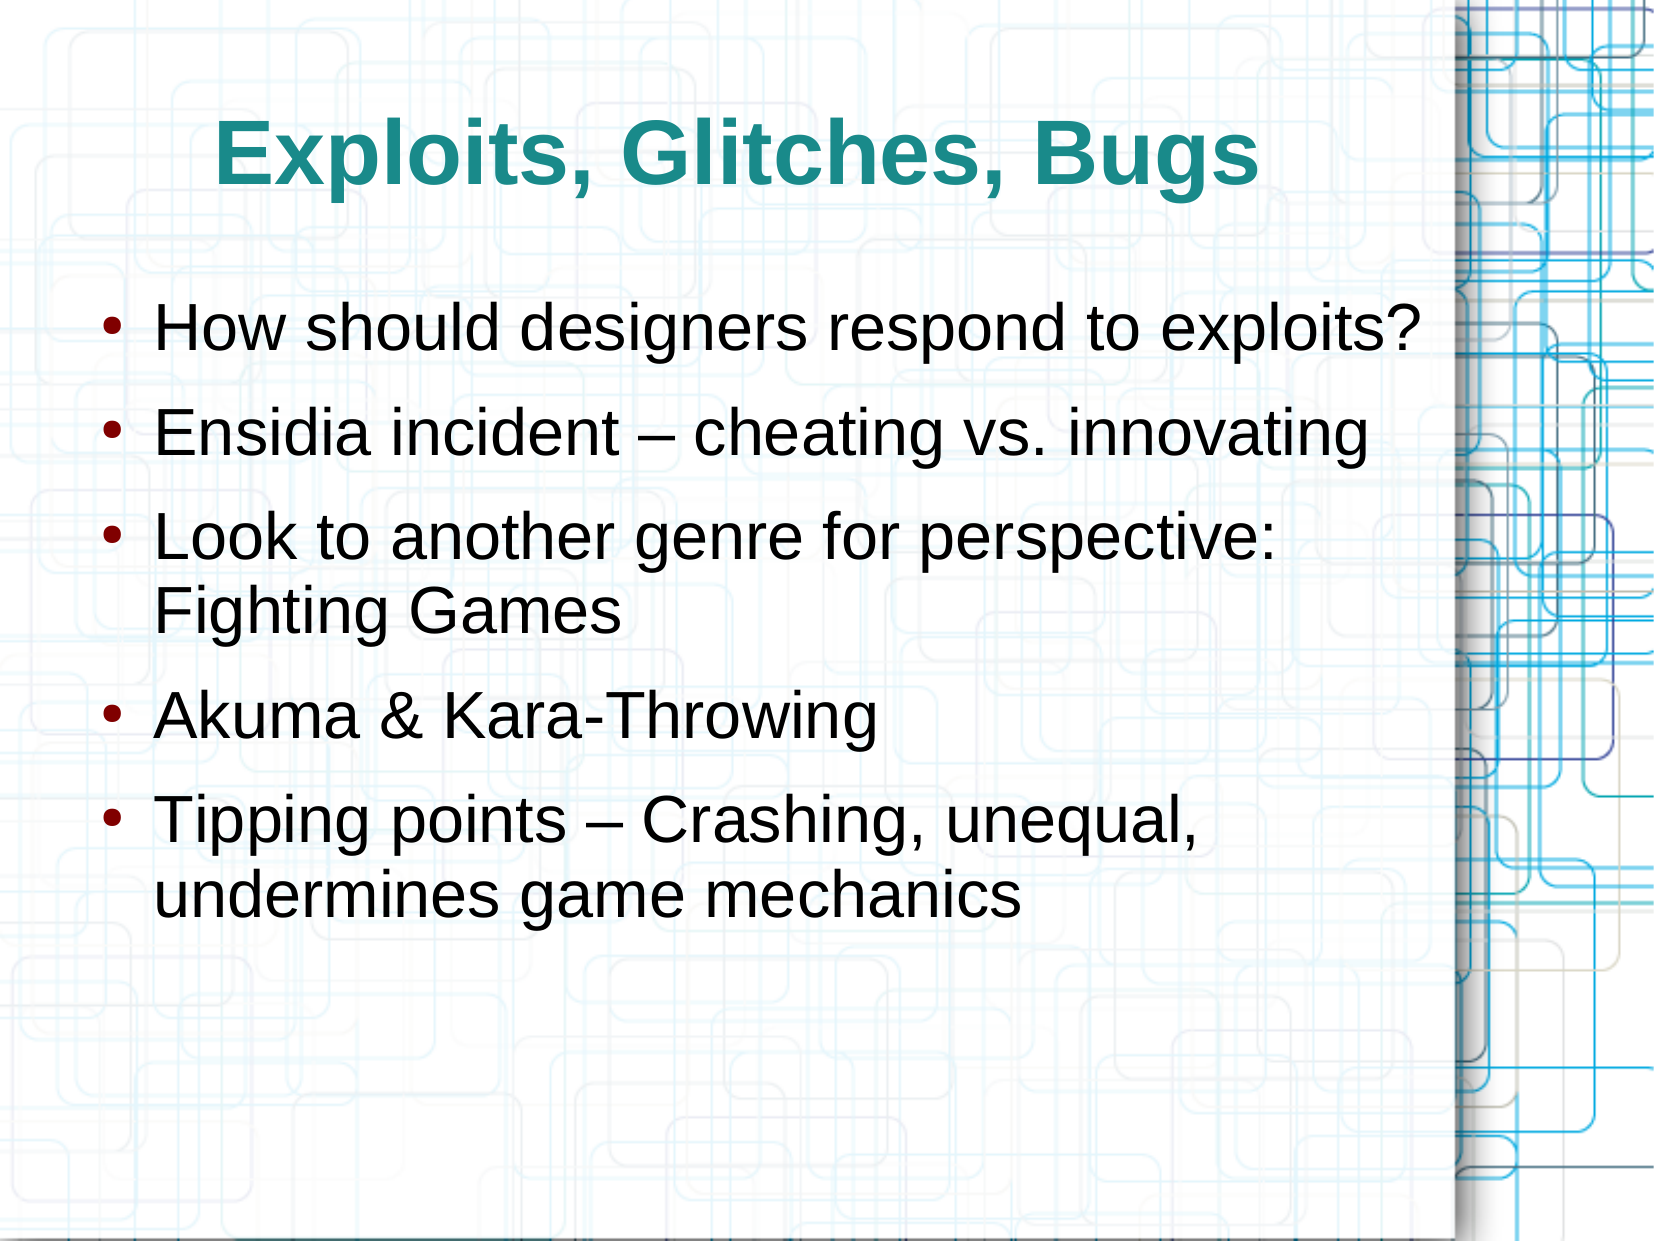

# Exploits, Glitches, Bugs
How should designers respond to exploits?
Ensidia incident – cheating vs. innovating
Look to another genre for perspective: Fighting Games
Akuma & Kara-Throwing
Tipping points – Crashing, unequal, undermines game mechanics